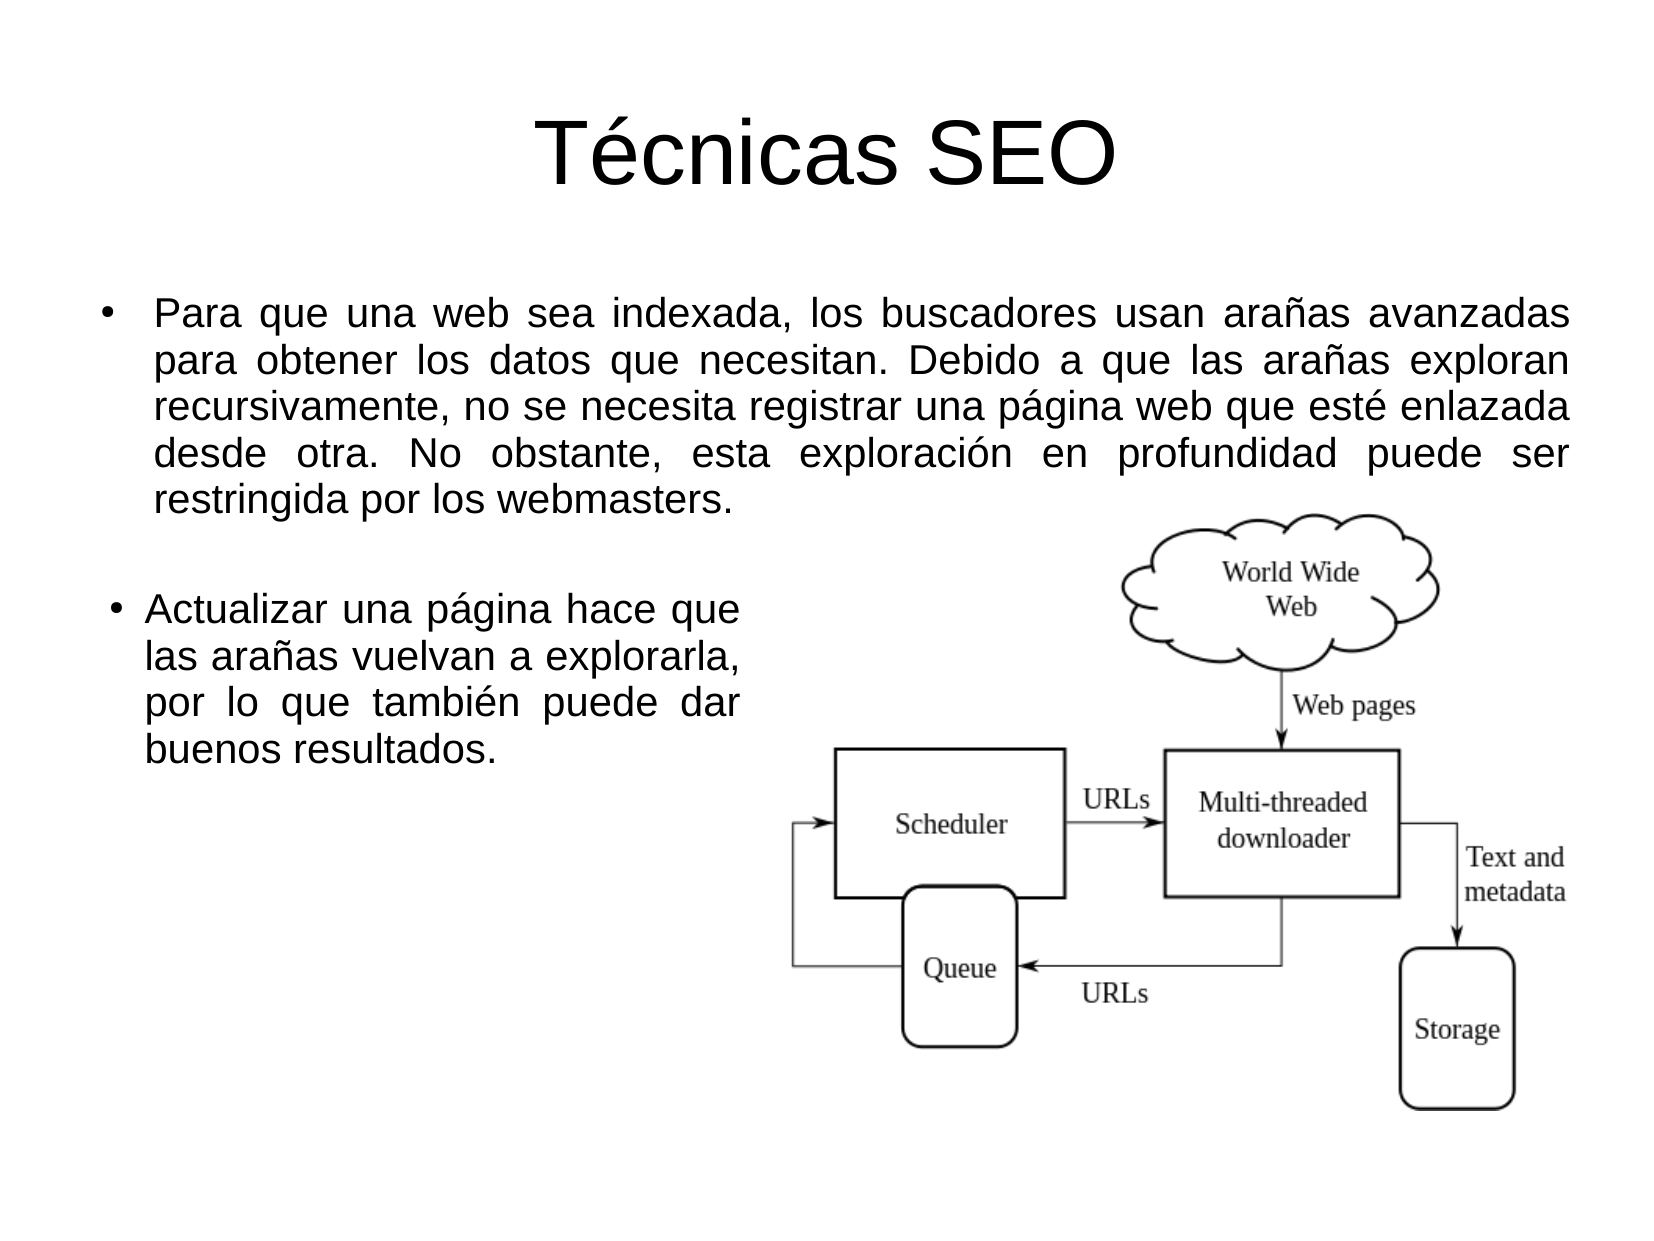

# Técnicas SEO
Para que una web sea indexada, los buscadores usan arañas avanzadas para obtener los datos que necesitan. Debido a que las arañas exploran recursivamente, no se necesita registrar una página web que esté enlazada desde otra. No obstante, esta exploración en profundidad puede ser restringida por los webmasters.
Actualizar una página hace que las arañas vuelvan a explorarla, por lo que también puede dar buenos resultados.